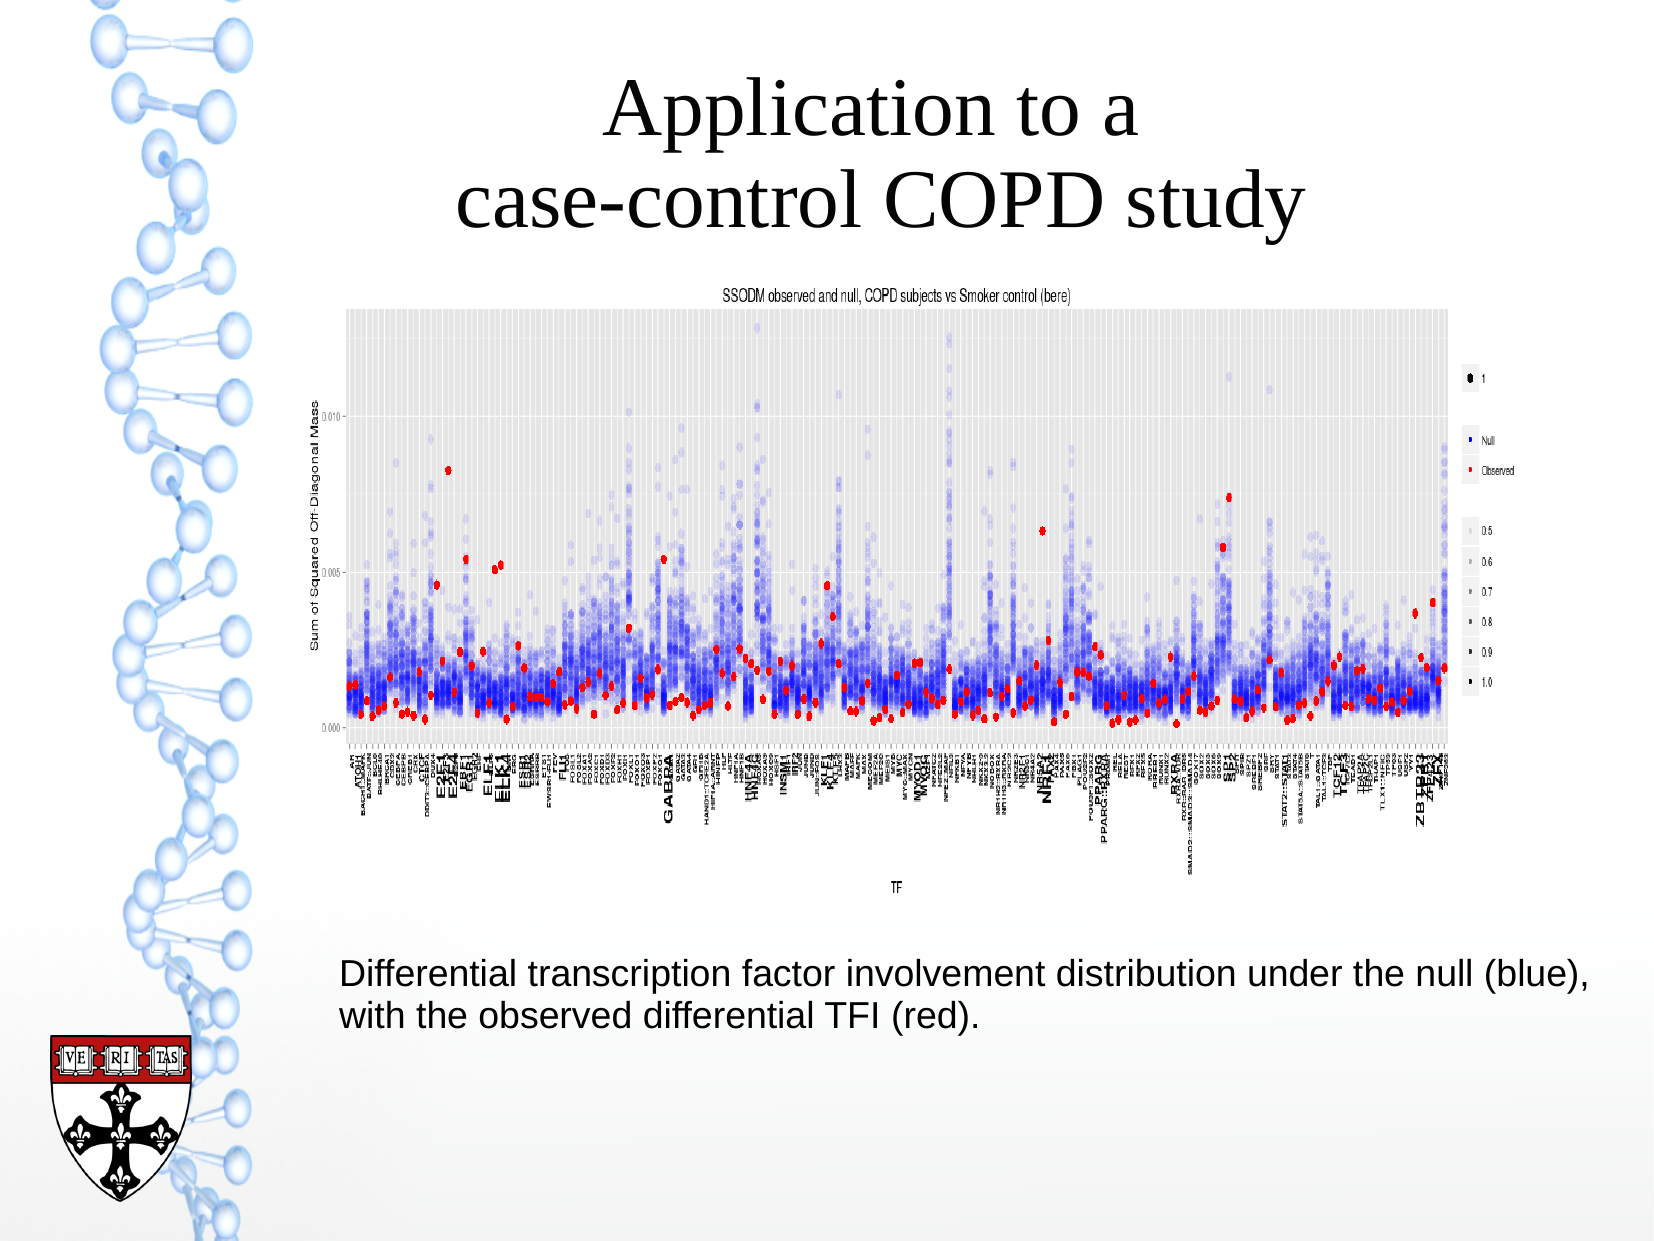

# Application to a case-control COPD study
Differential transcription factor involvement distribution under the null (blue), with the observed differential TFI (red).